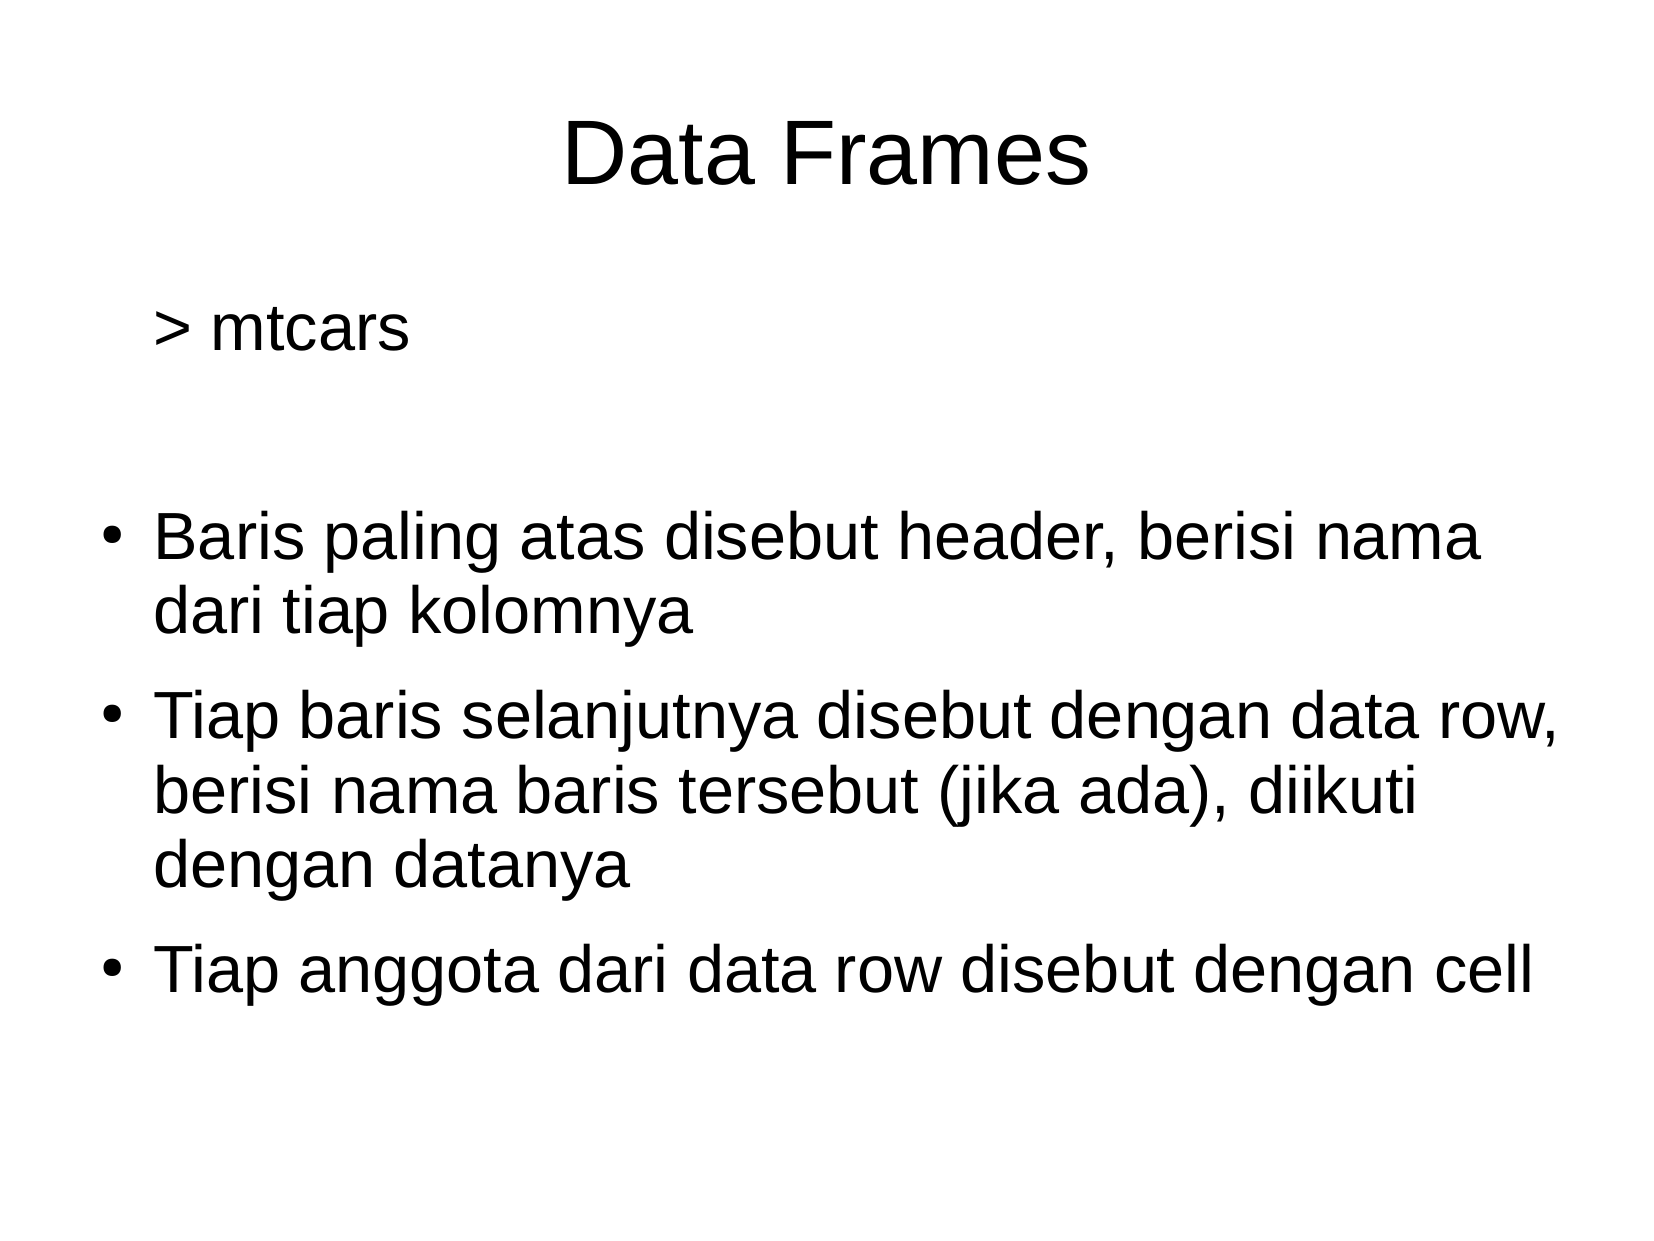

# Data Frames
> mtcars
Baris paling atas disebut header, berisi nama dari tiap kolomnya
Tiap baris selanjutnya disebut dengan data row, berisi nama baris tersebut (jika ada), diikuti dengan datanya
Tiap anggota dari data row disebut dengan cell